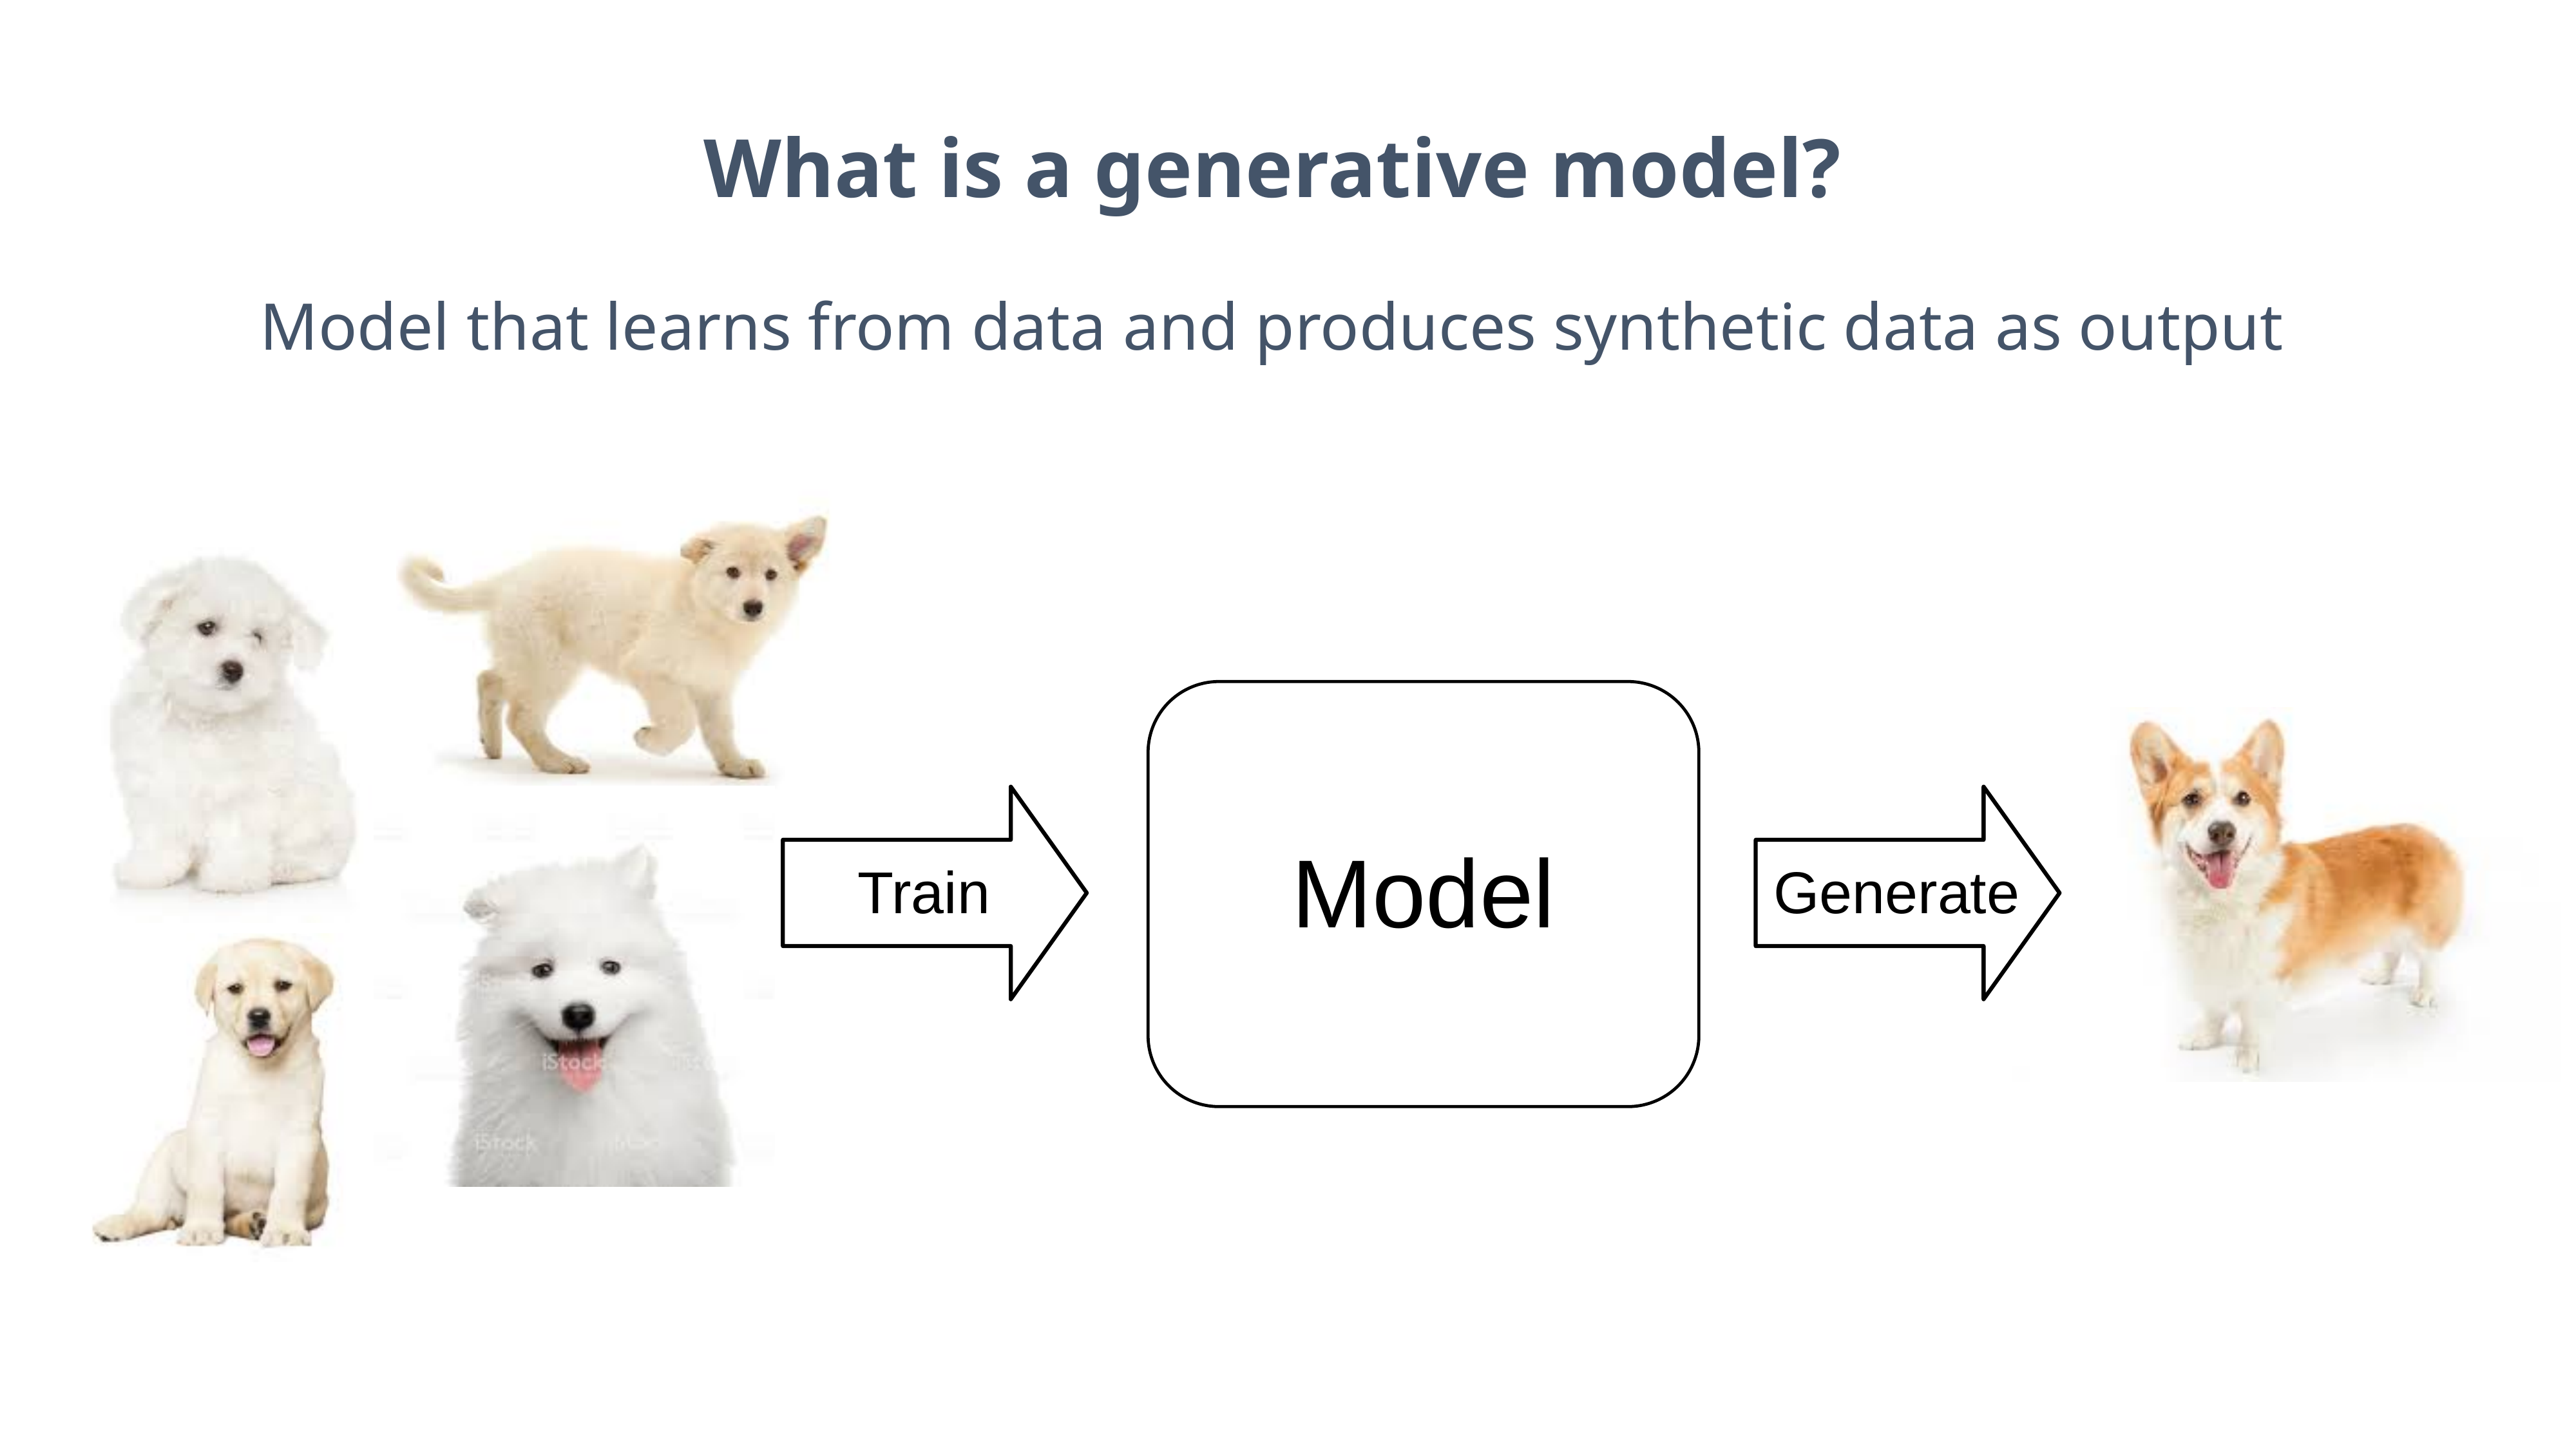

What is a generative model?
Model that learns from data and produces synthetic data as output
Model
 Train
 Generate